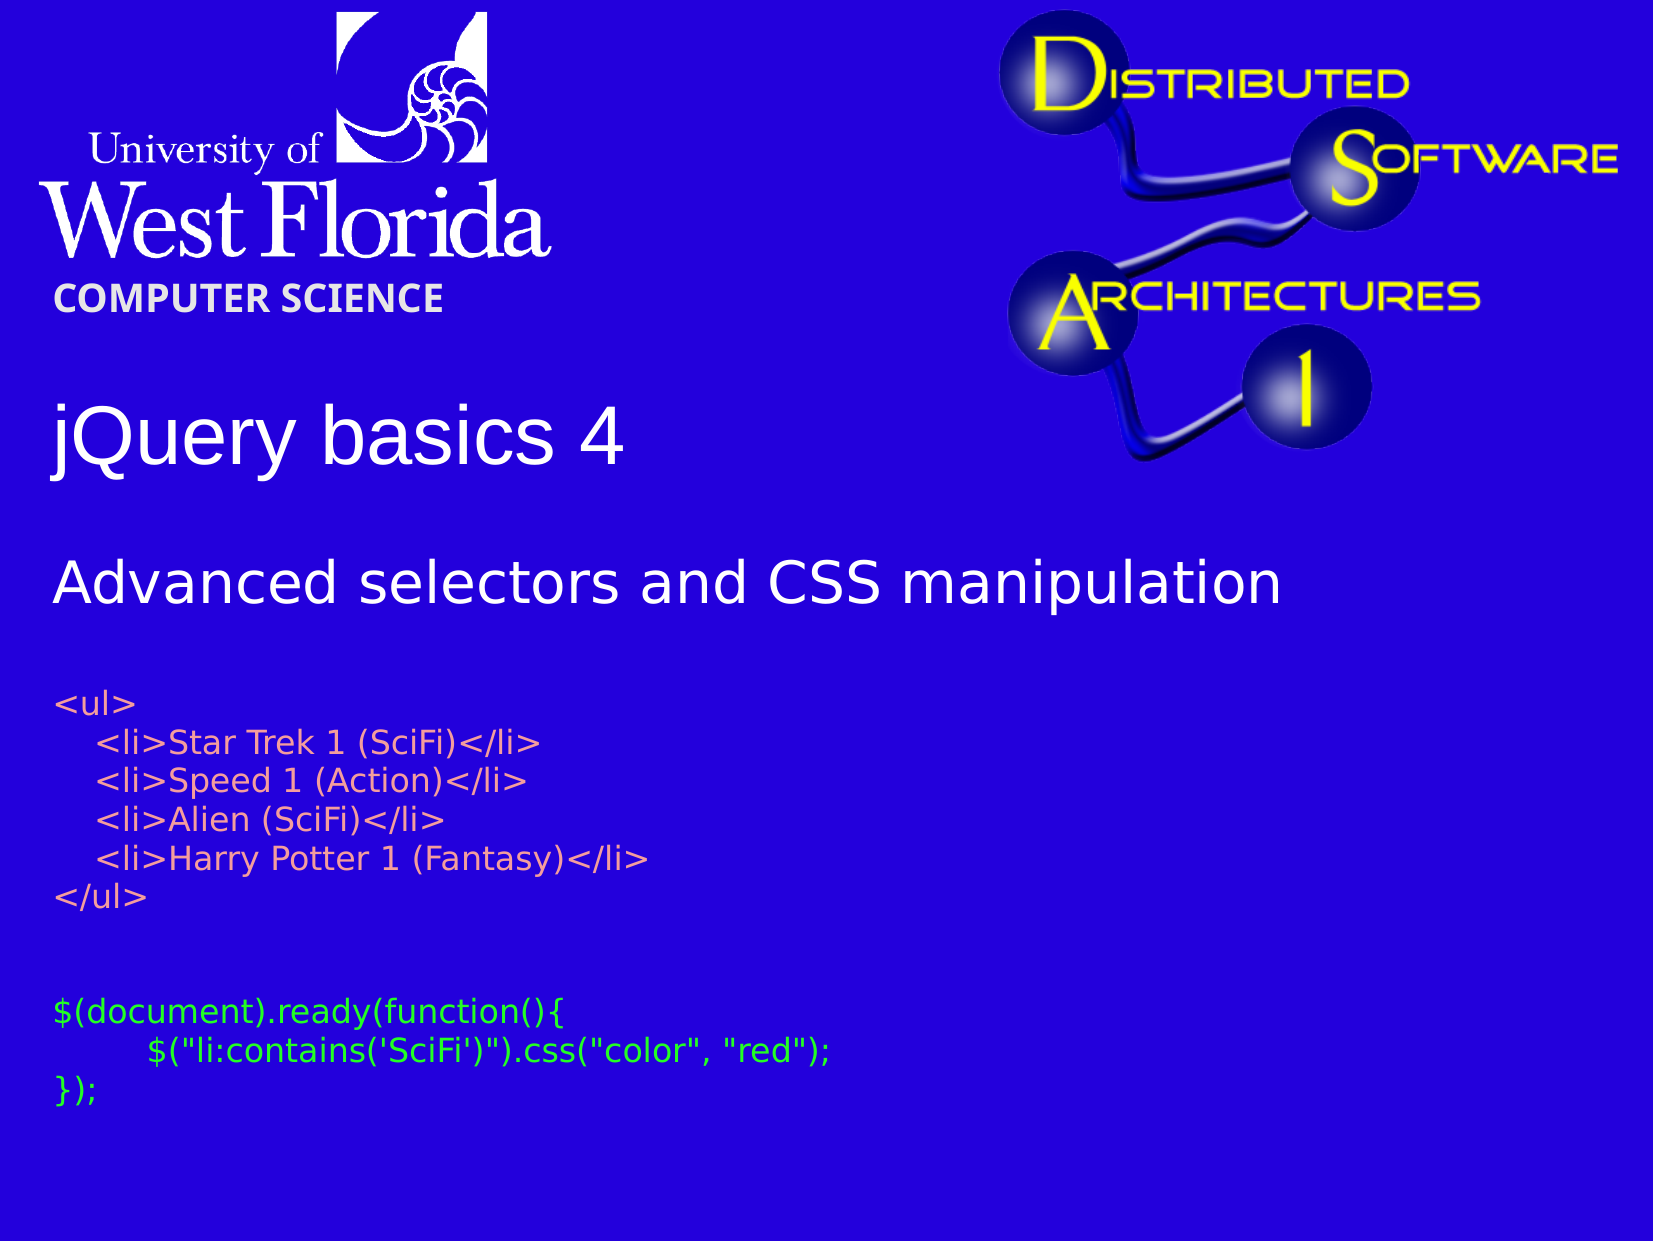

COMPUTER SCIENCE
jQuery basics 4
Advanced selectors and CSS manipulation
<ul>
 <li>Star Trek 1 (SciFi)</li>
 <li>Speed 1 (Action)</li>
 <li>Alien (SciFi)</li>
 <li>Harry Potter 1 (Fantasy)</li>
</ul>
$(document).ready(function(){
 $("li:contains('SciFi')").css("color", "red");
});